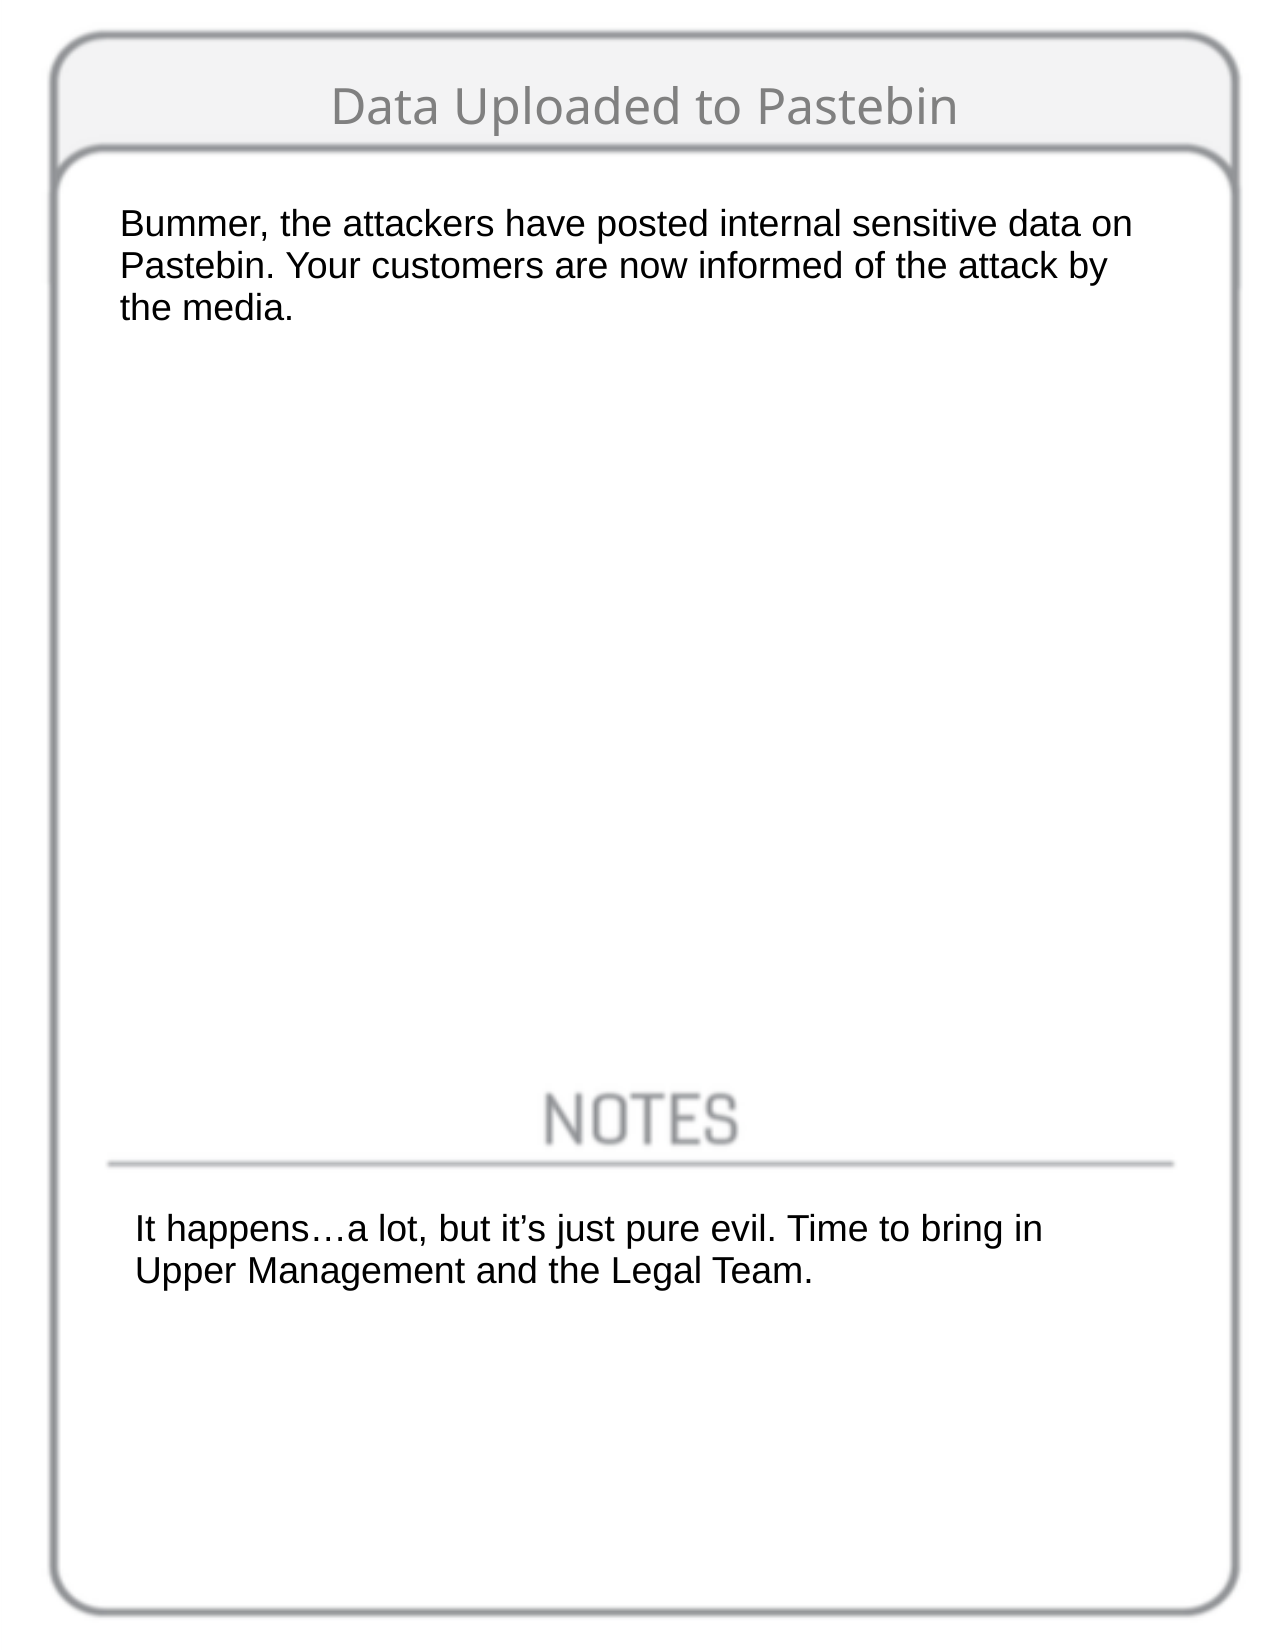

Data Uploaded to Pastebin
Bummer, the attackers have posted internal sensitive data on Pastebin. Your customers are now informed of the attack by the media.
It happens…a lot, but it’s just pure evil. Time to bring in Upper Management and the Legal Team.